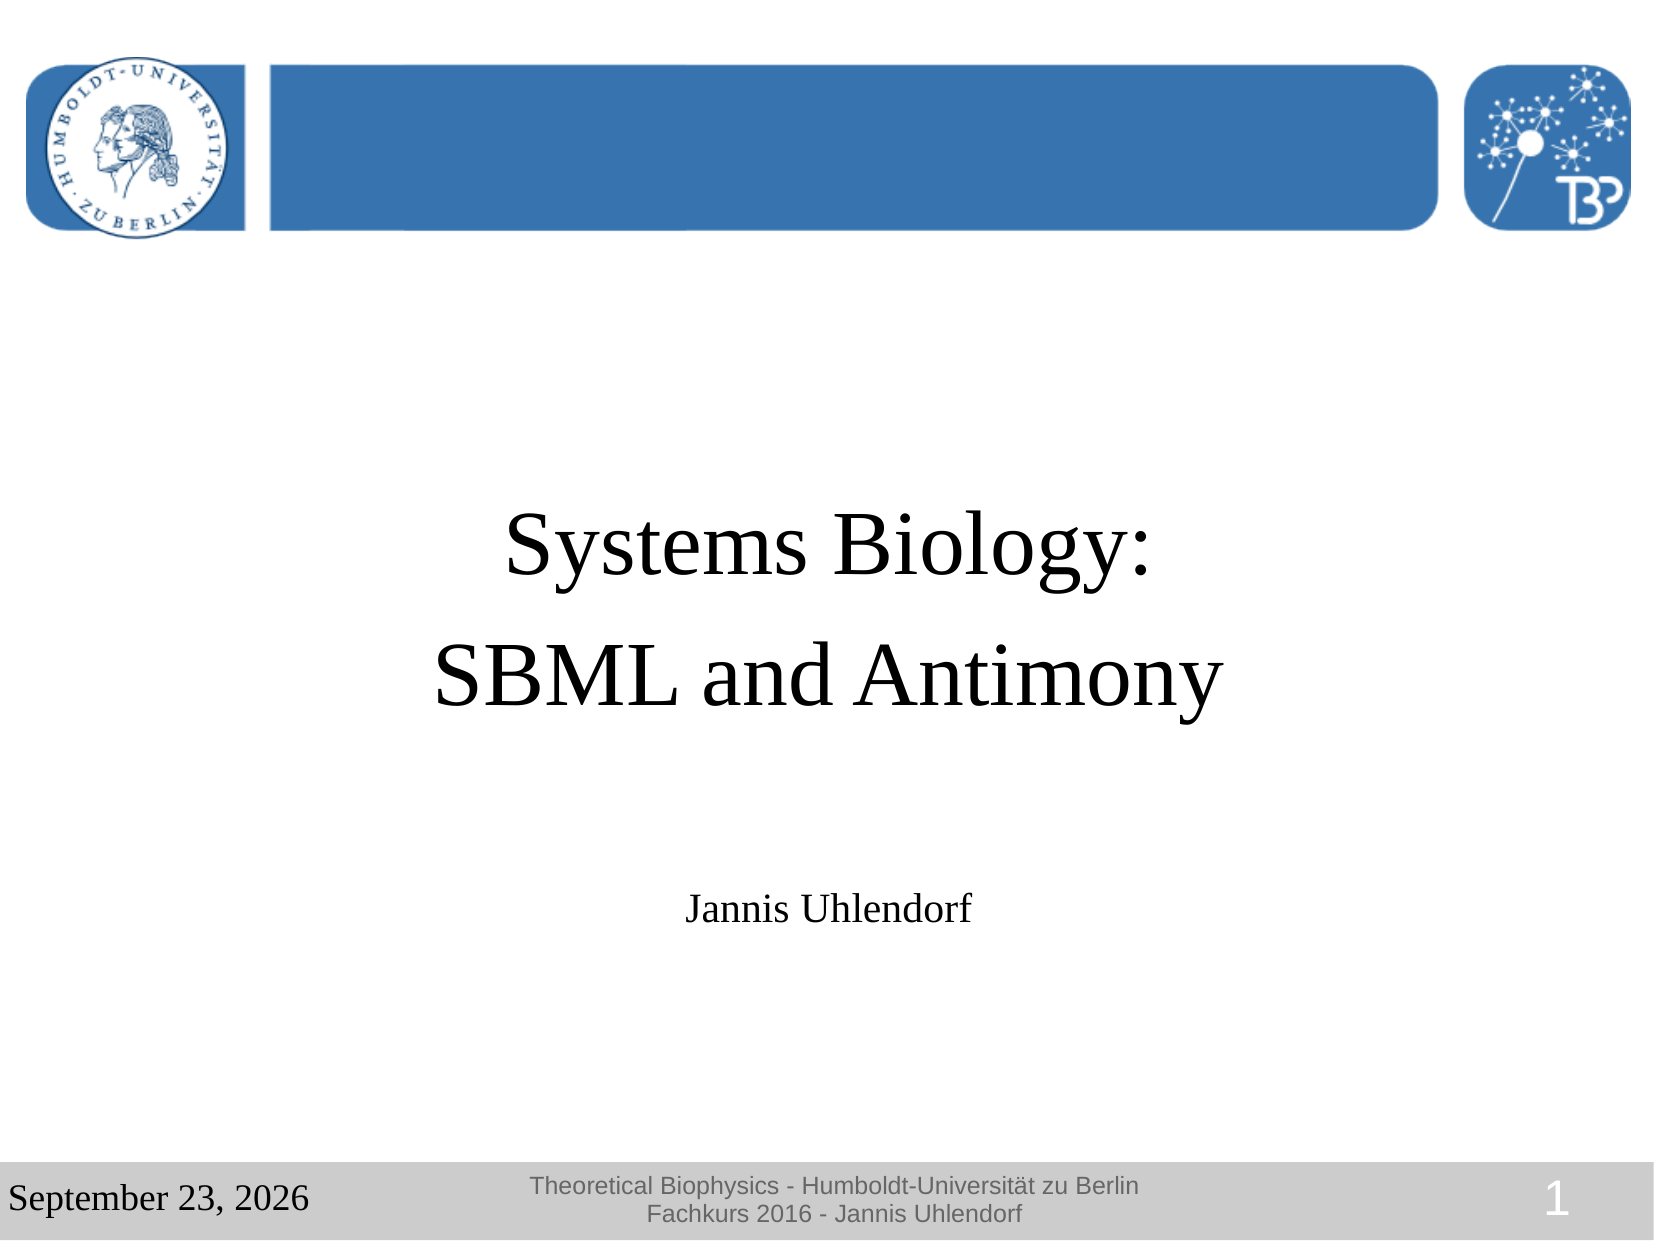

# Systems Biology:
SBML and Antimony
Jannis Uhlendorf
1
Fachkurs WS 2013 - Timo Lubitz, Jannis Uhlendorf